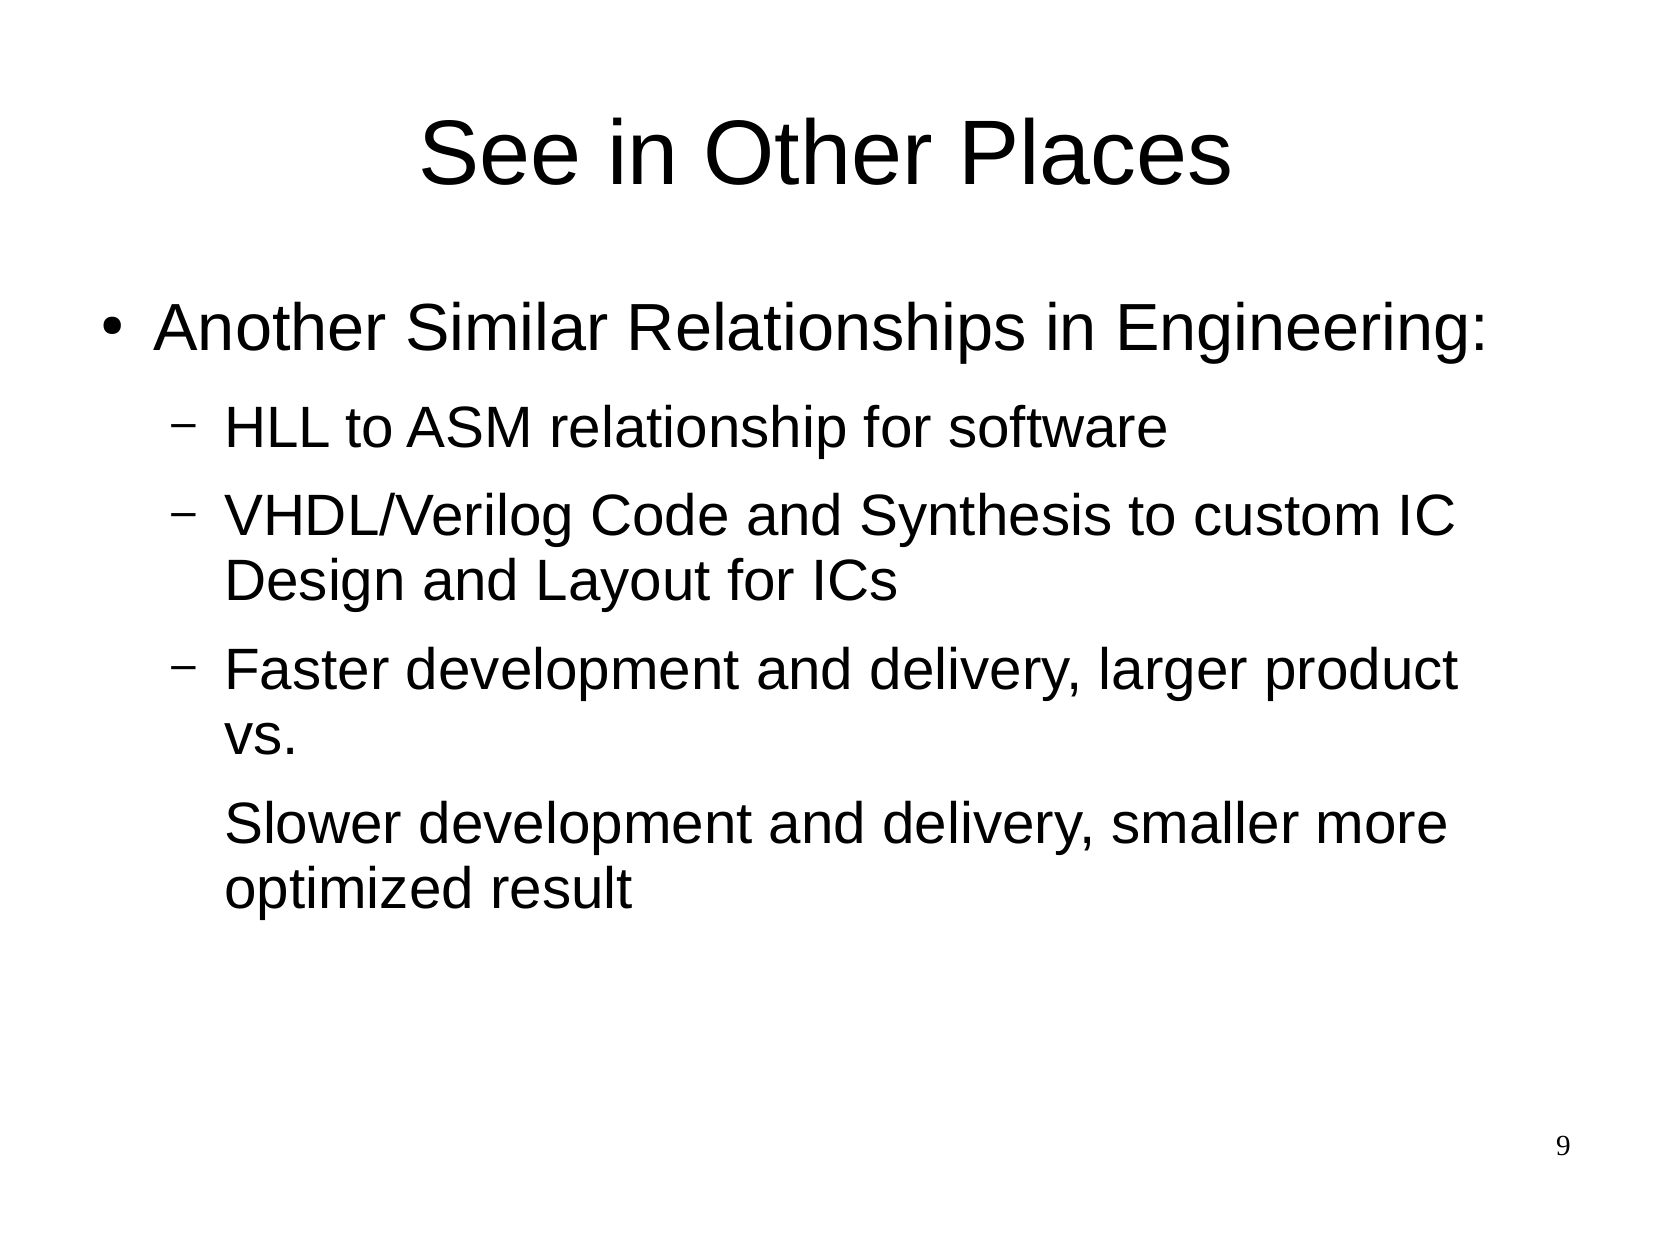

# See in Other Places
Another Similar Relationships in Engineering:
HLL to ASM relationship for software
VHDL/Verilog Code and Synthesis to custom IC Design and Layout for ICs
Faster development and delivery, larger product vs.
Slower development and delivery, smaller more optimized result
9